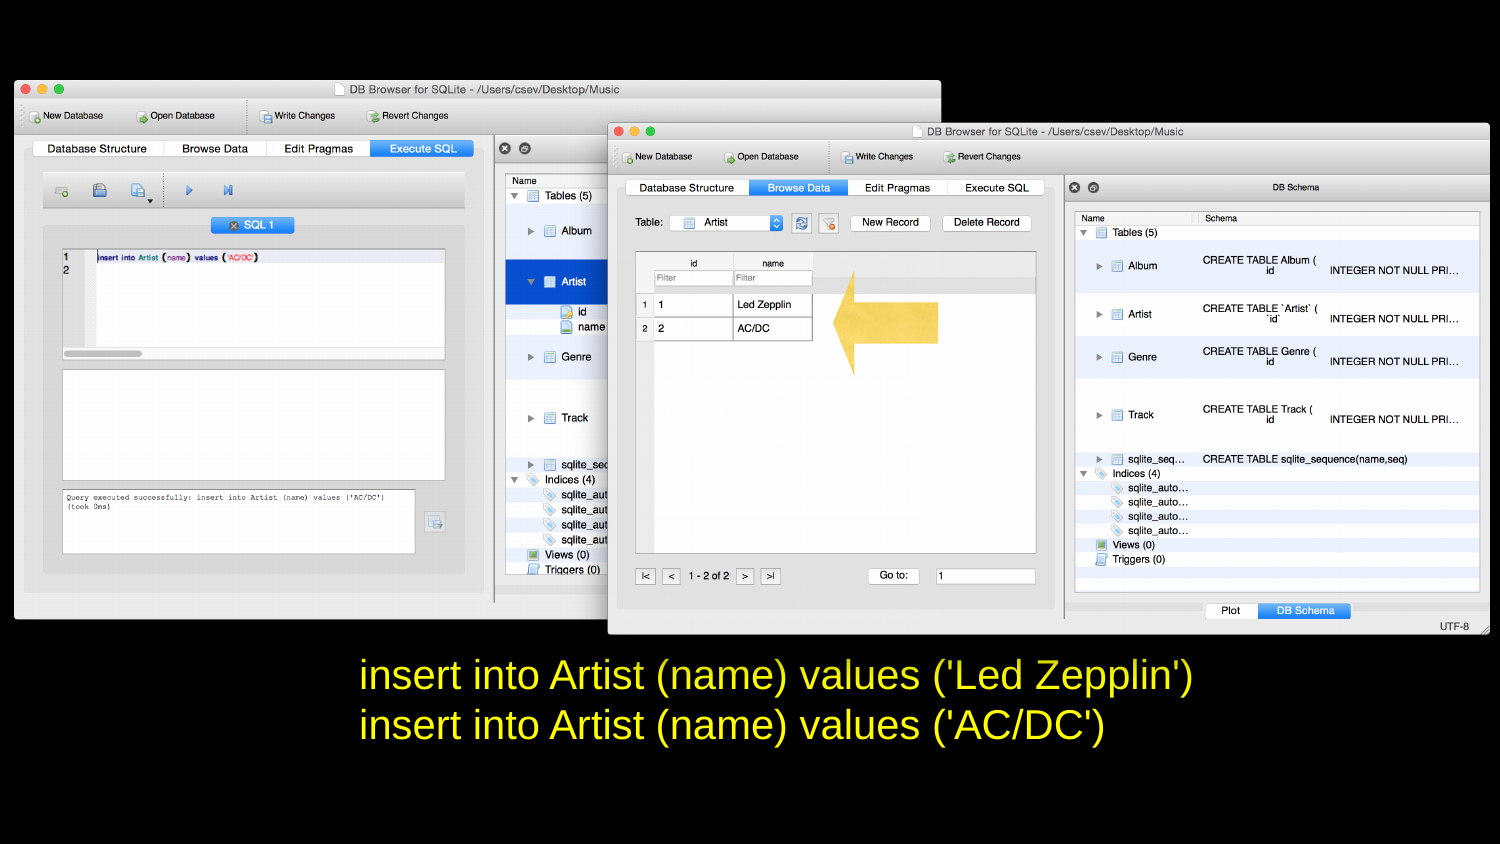

insert into Artist (name) values ('Led Zepplin')
insert into Artist (name) values ('AC/DC')